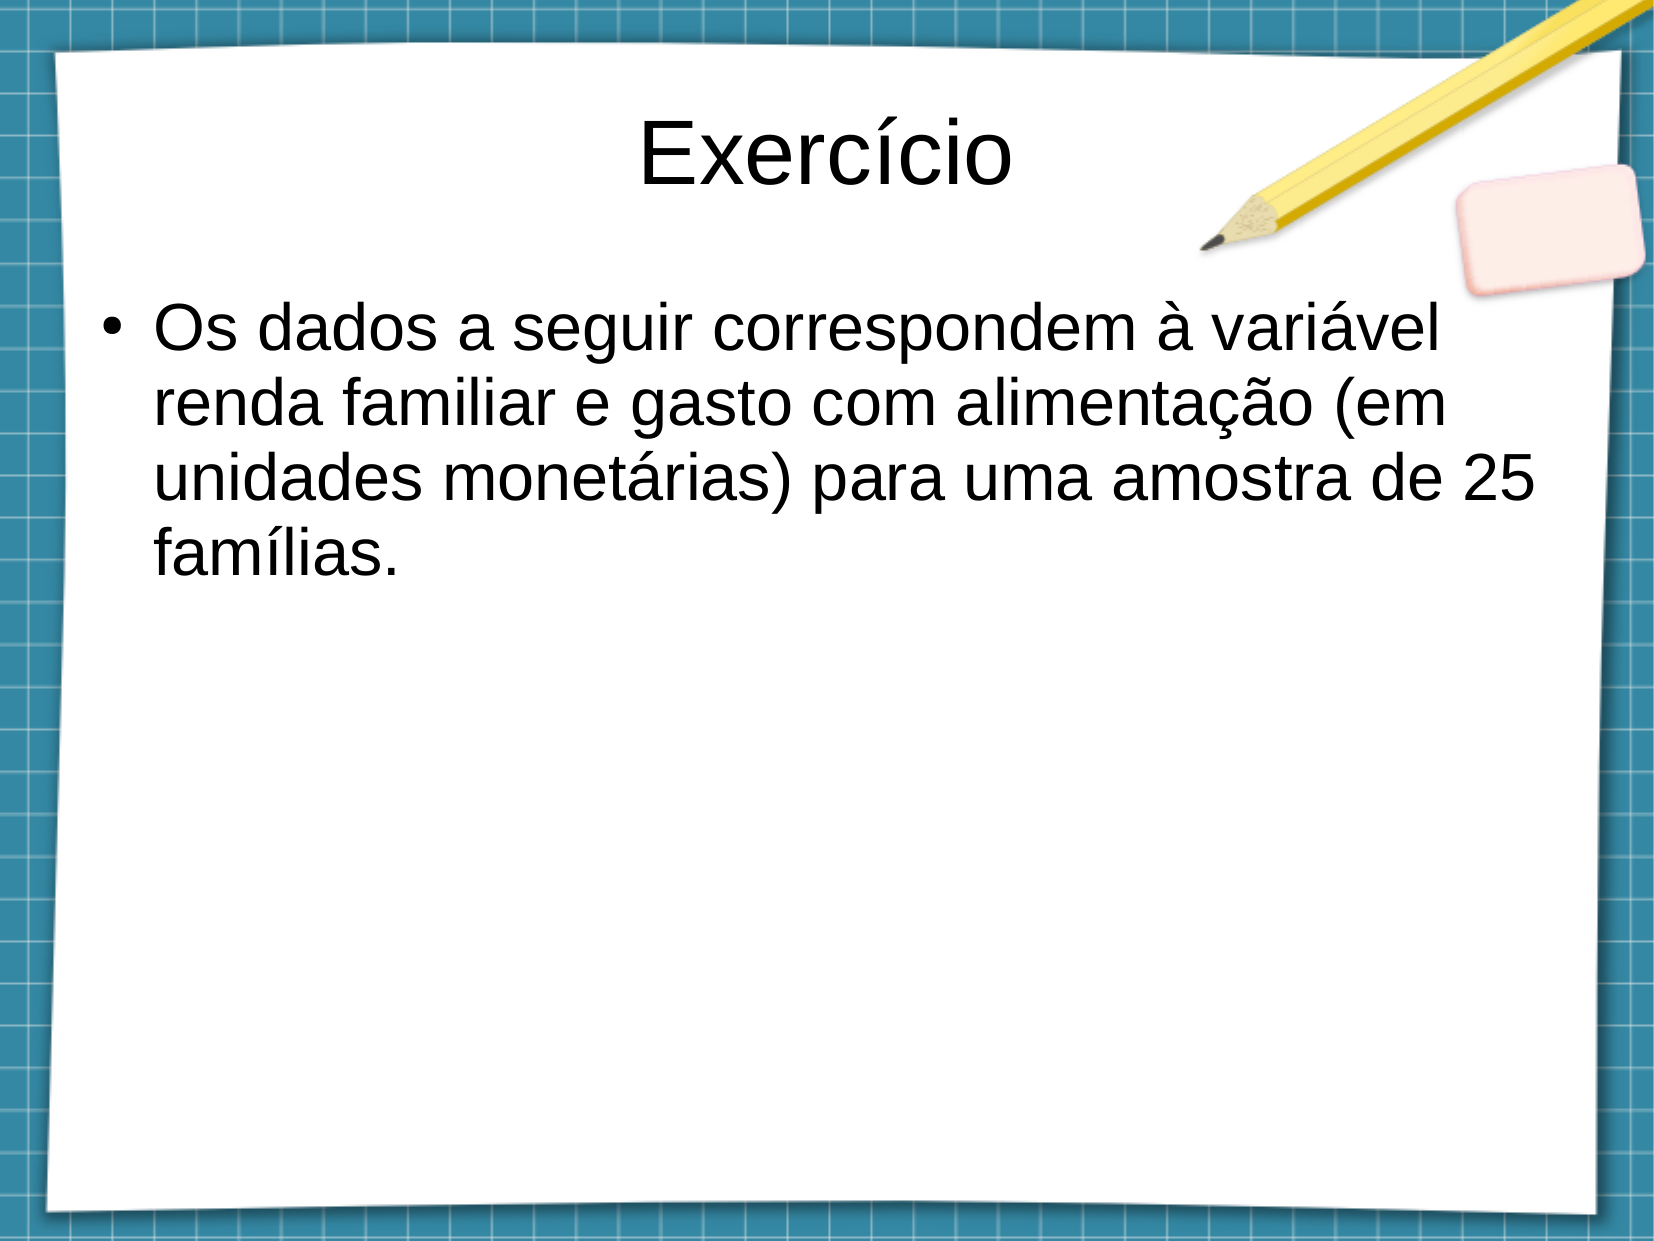

# Exercício
Os dados a seguir correspondem à variável renda familiar e gasto com alimentação (em unidades monetárias) para uma amostra de 25 famílias.